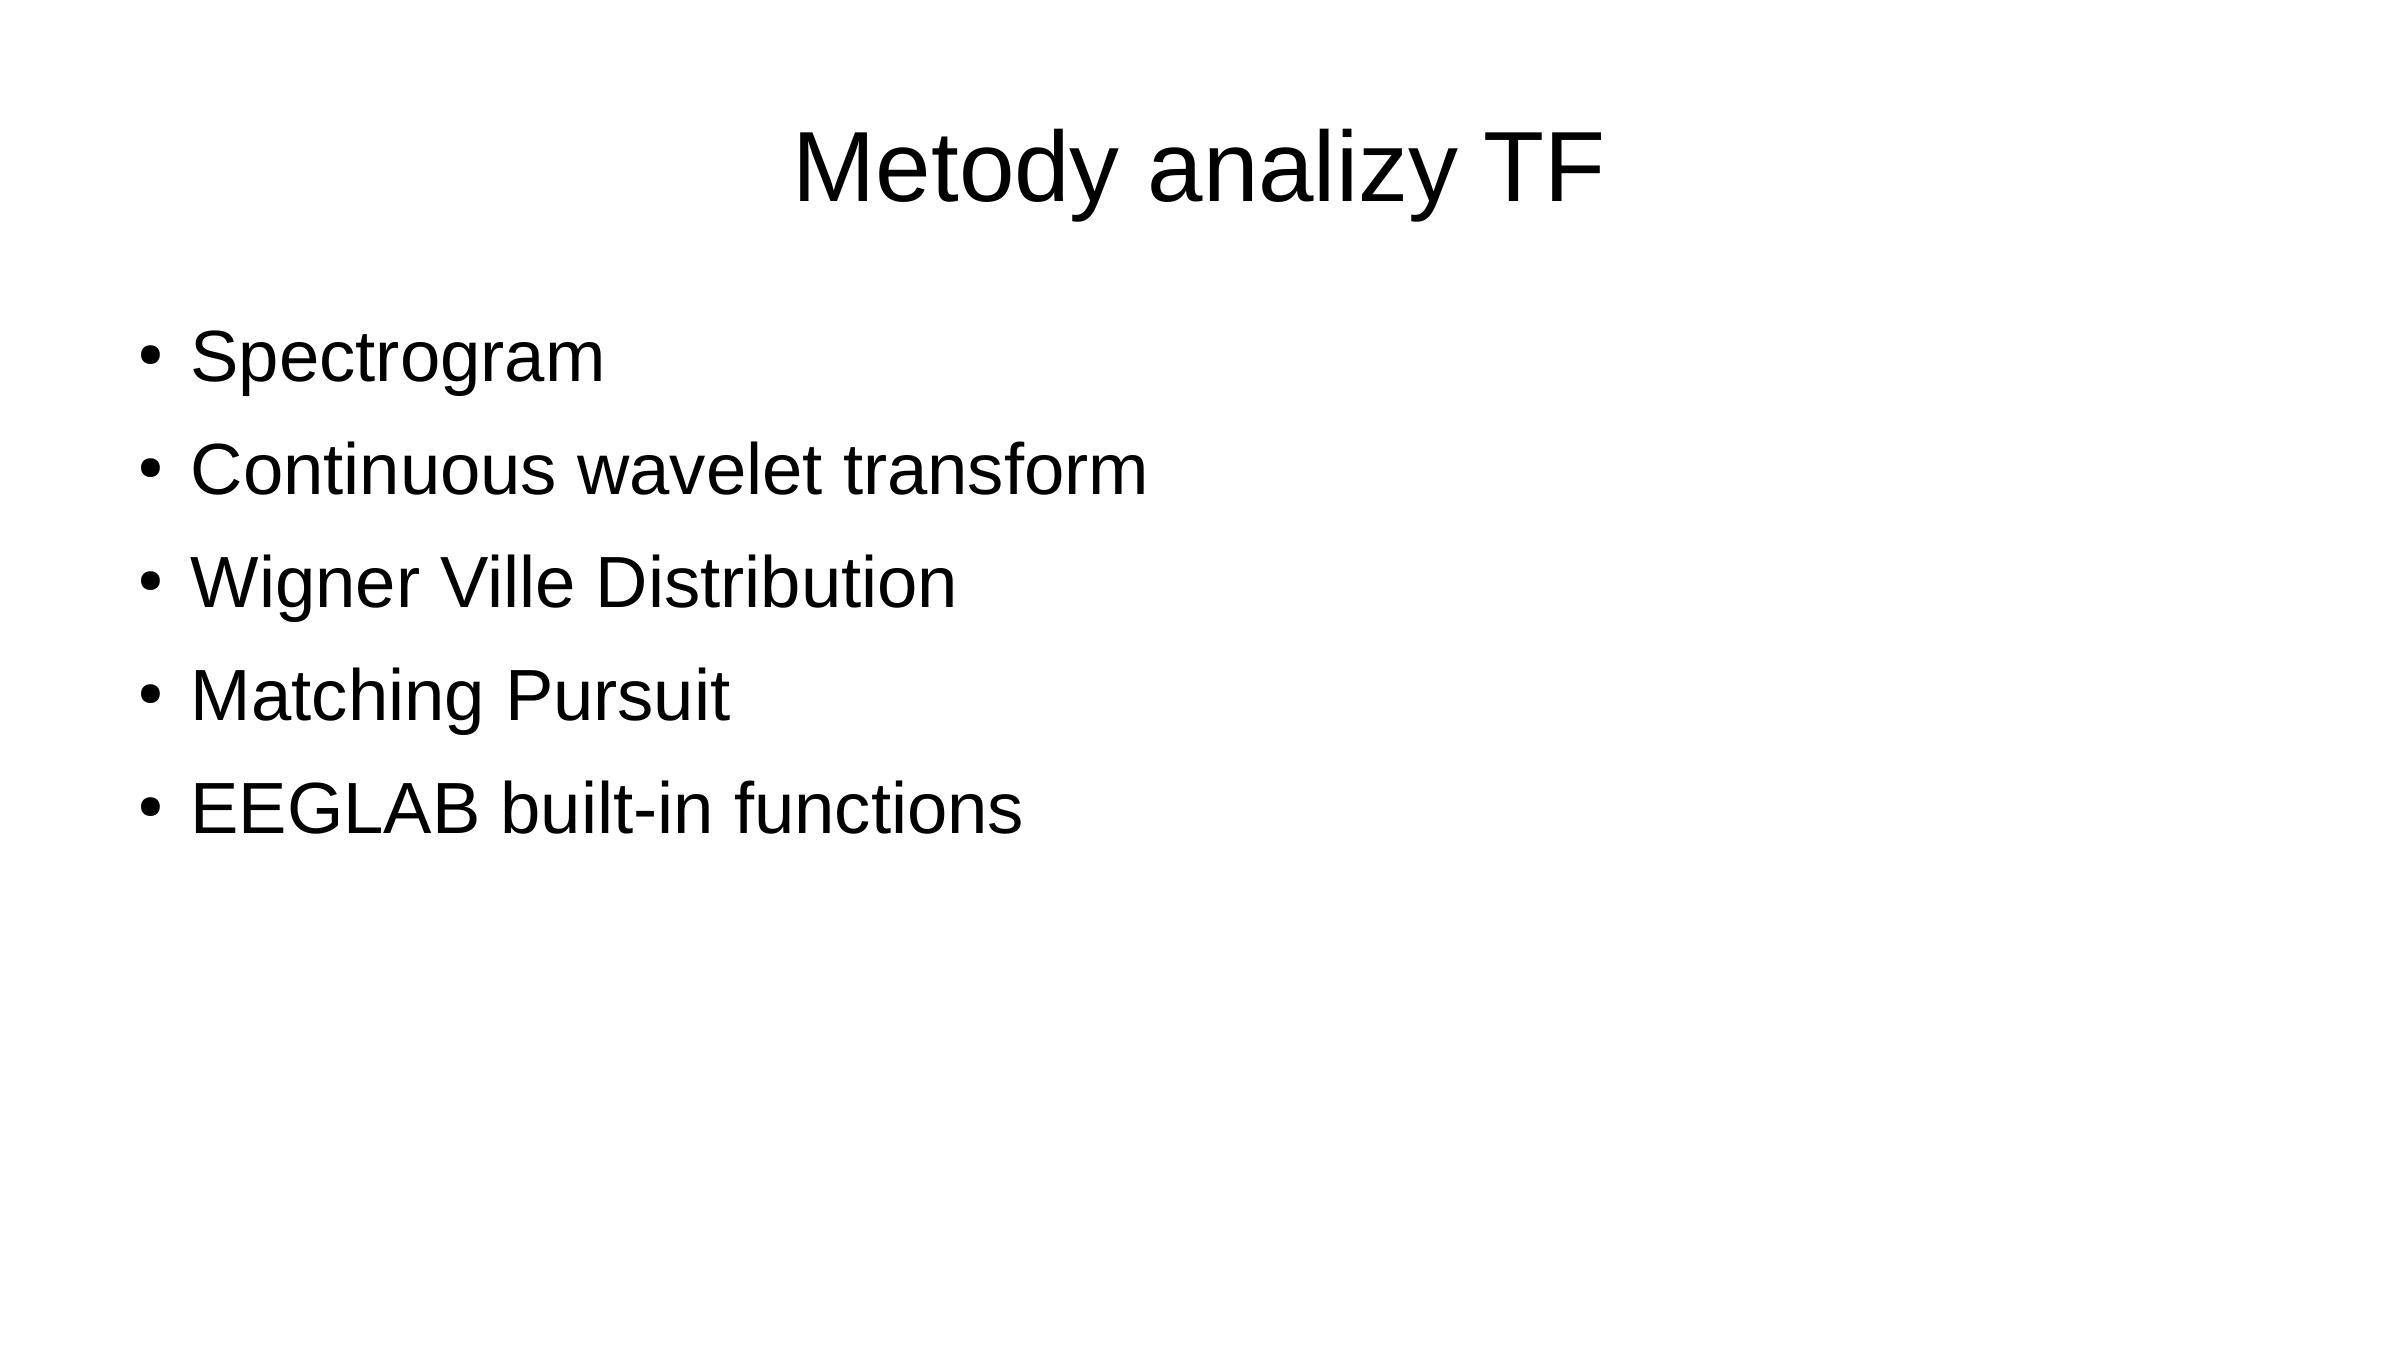

# Metody analizy TF
Spectrogram
Continuous wavelet transform
Wigner Ville Distribution
Matching Pursuit
EEGLAB built-in functions